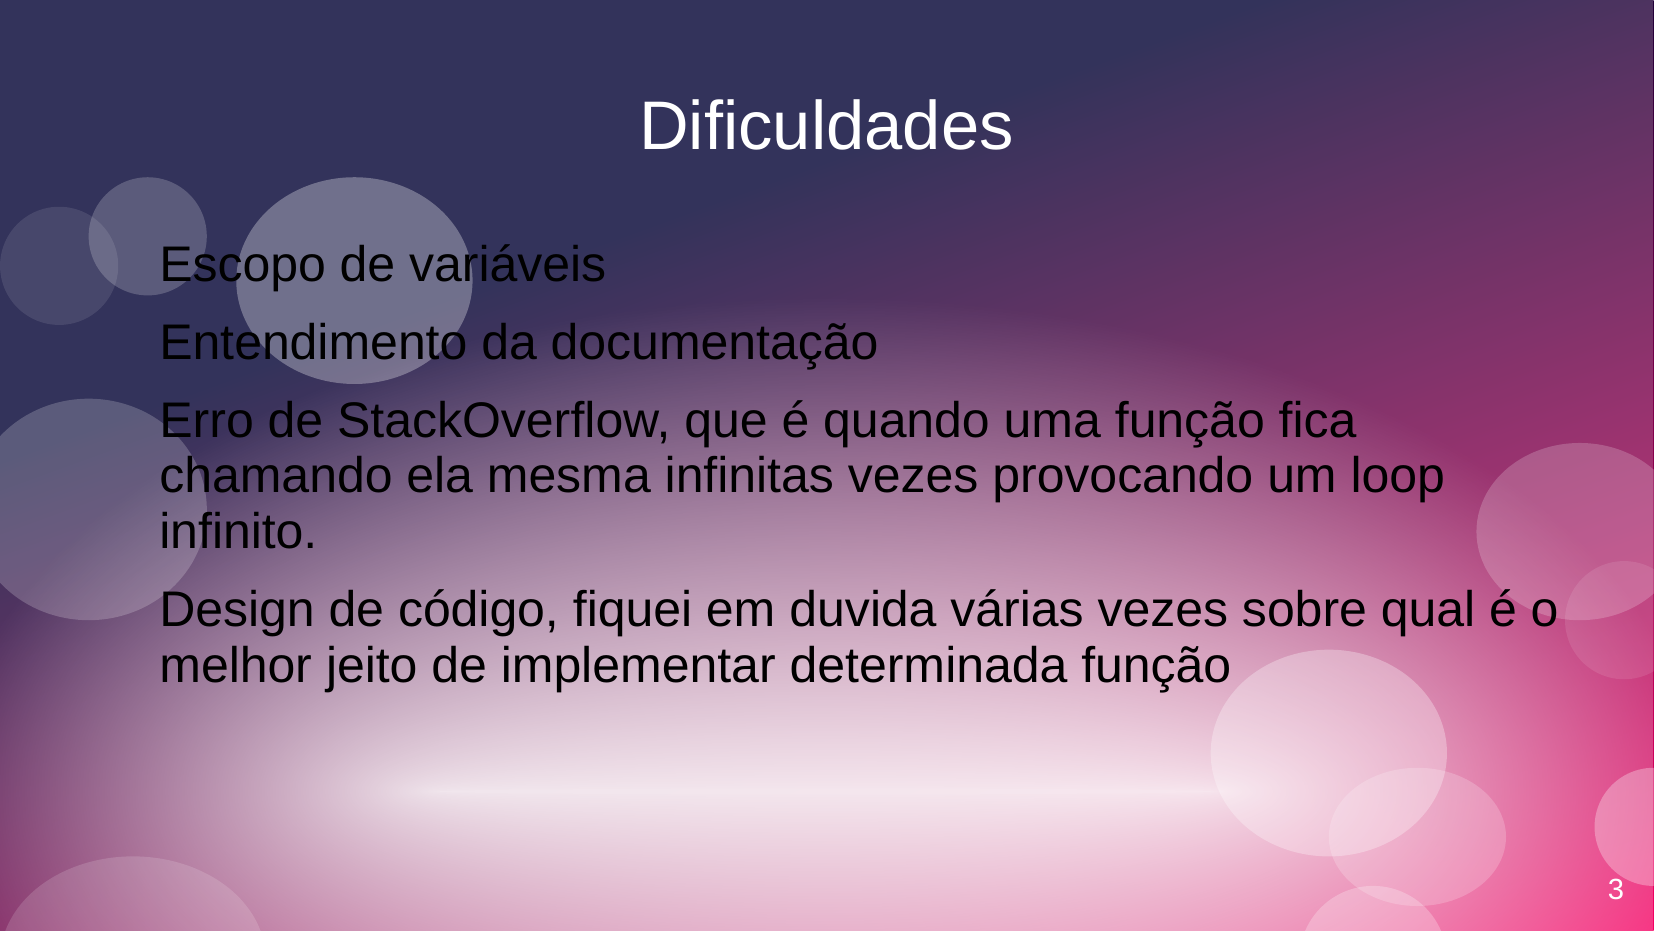

# Dificuldades
Escopo de variáveis
Entendimento da documentação
Erro de StackOverflow, que é quando uma função fica chamando ela mesma infinitas vezes provocando um loop infinito.
Design de código, fiquei em duvida várias vezes sobre qual é o melhor jeito de implementar determinada função